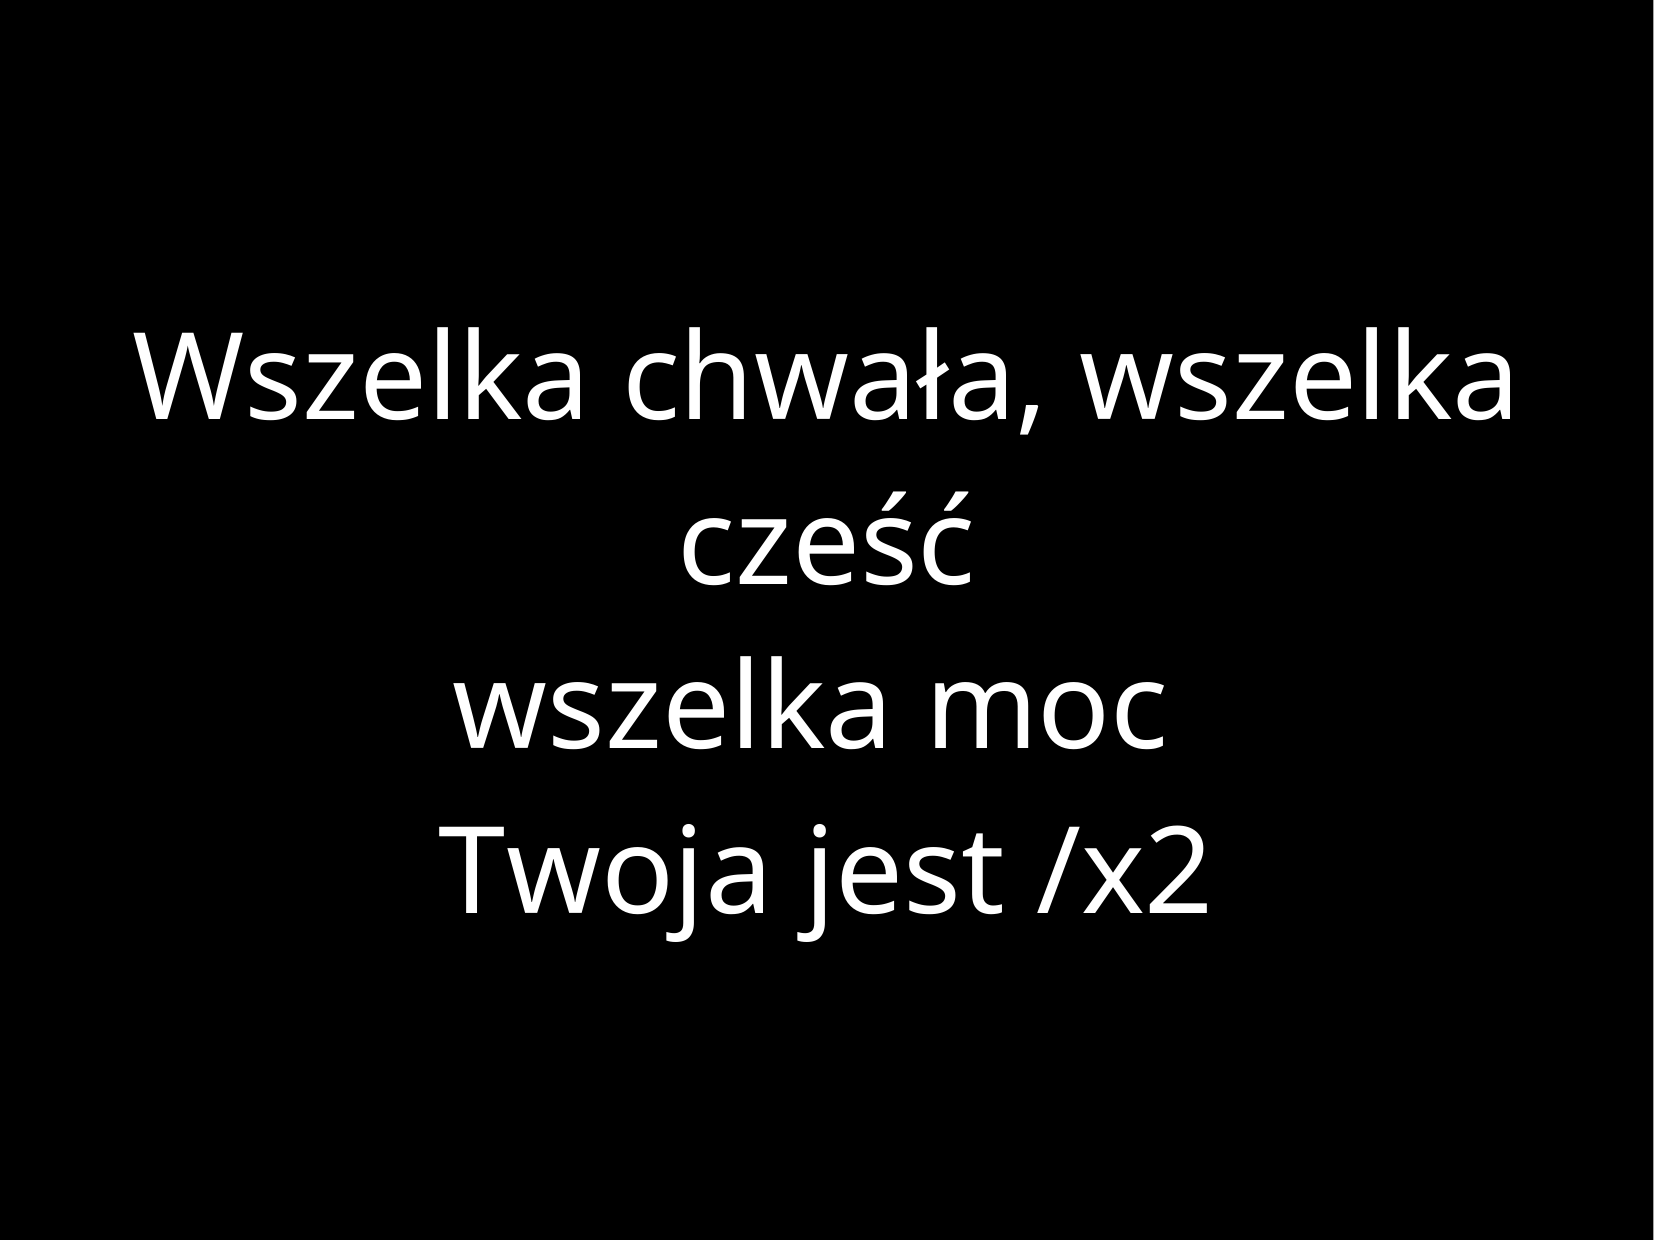

# Wszelka chwała, wszelka cześć wszelka moc Twoja jest /x2